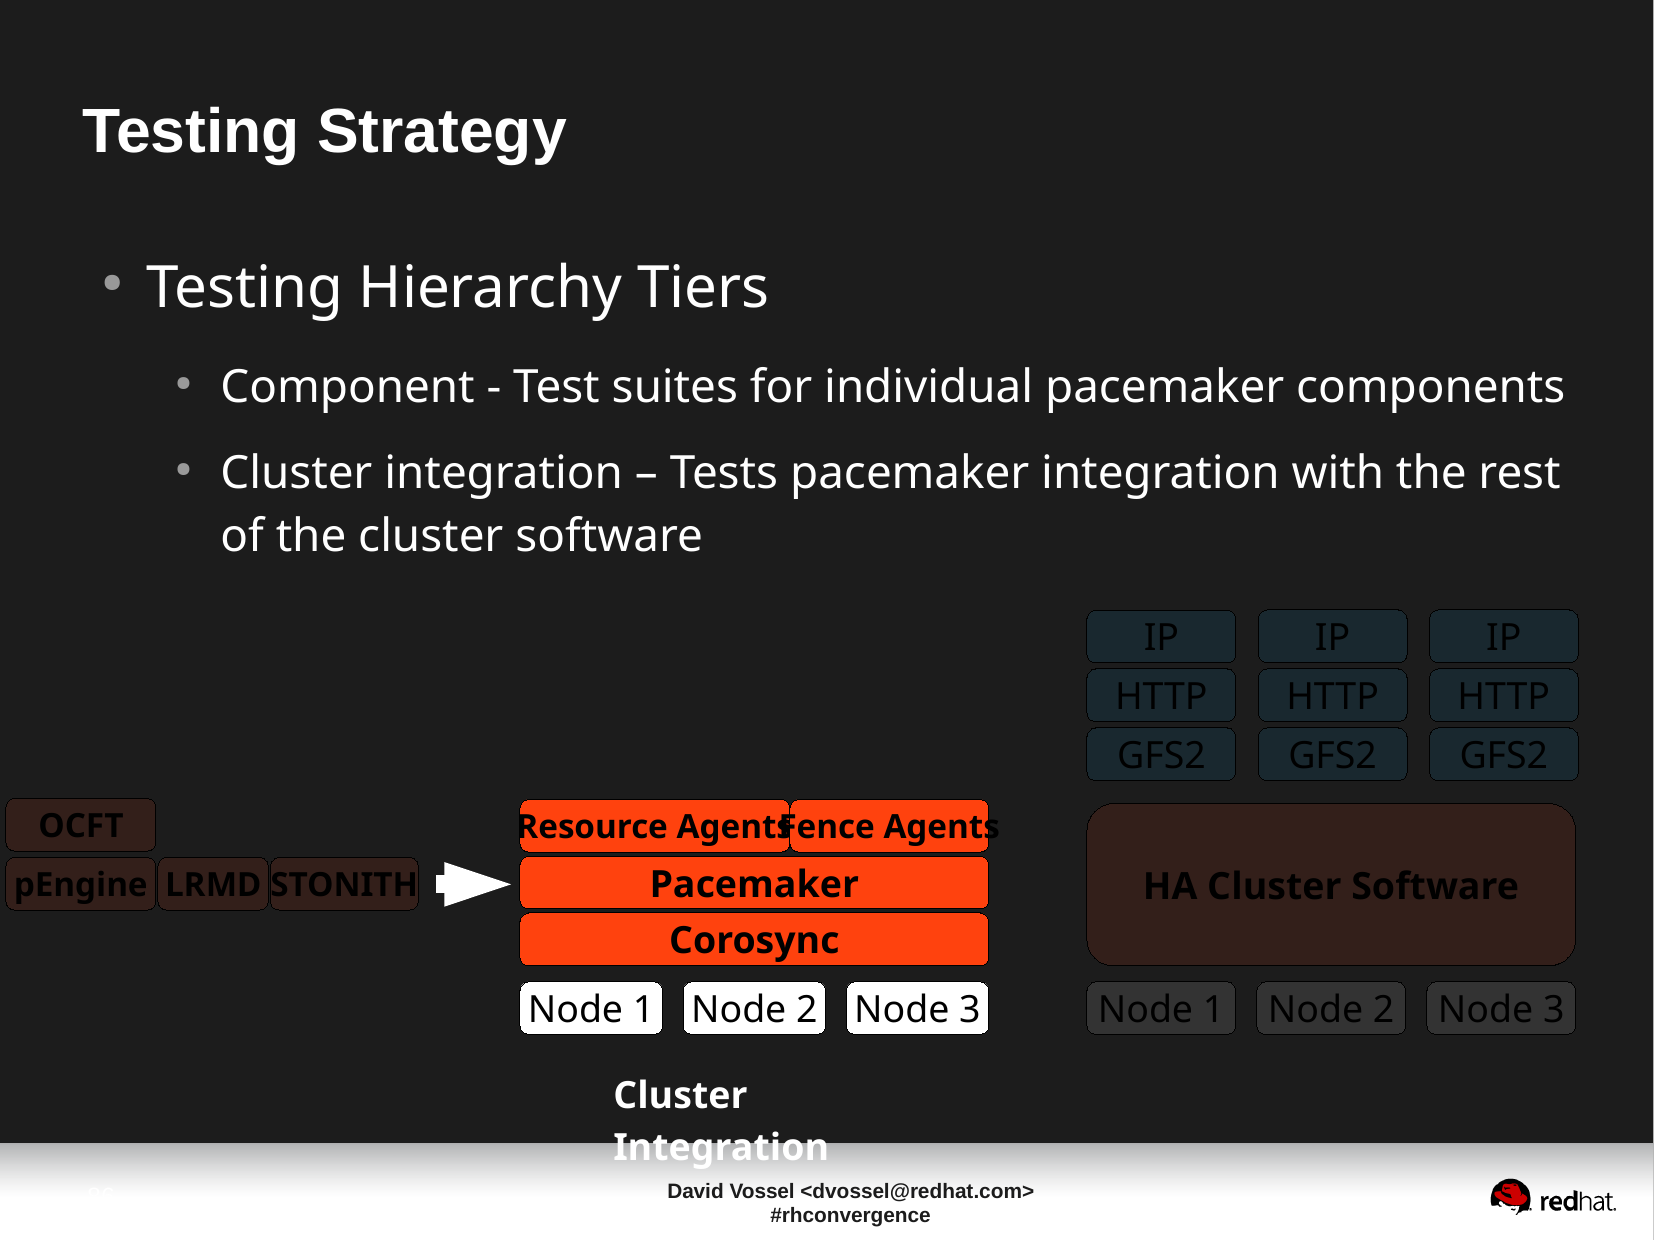

# Testing Strategy
Testing Hierarchy Tiers
Component - Test suites for individual pacemaker components
Cluster integration – Tests pacemaker integration with the rest of the cluster software
IP
IP
IP
HTTP
HTTP
HTTP
GFS2
GFS2
GFS2
OCFT
Resource Agents
Fence Agents
HA Cluster Software
Pacemaker
pEngine
LRMD
STONITH
Corosync
Node 1
Node 2
Node 3
Node 1
Node 2
Node 3
Cluster Integration